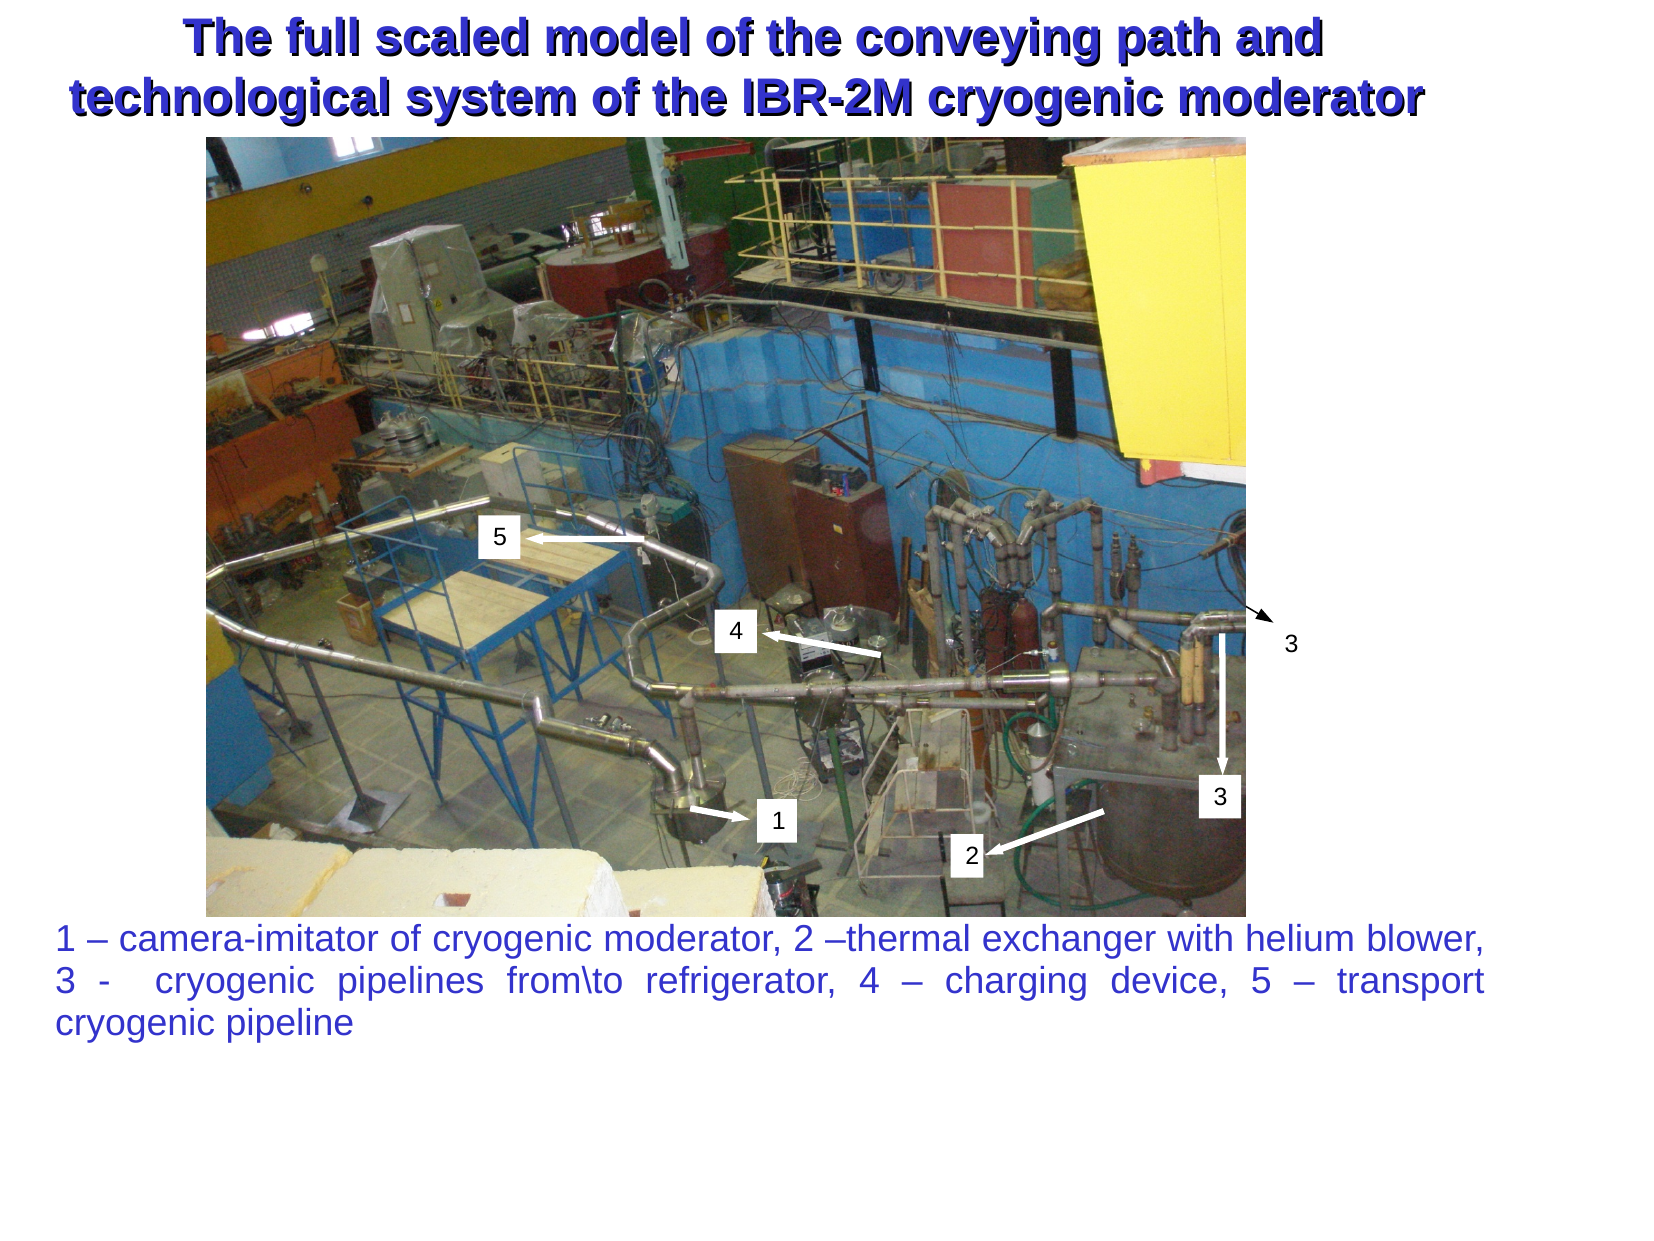

# The full scaled model of the conveying path and technological system of the IBR-2M cryogenic moderator
5
4
3
2
1
5
4
3
1
2
1 – camera-imitator of cryogenic moderator, 2 –thermal exchanger with helium blower, 3 - cryogenic pipelines from\to refrigerator, 4 – charging device, 5 – transport cryogenic pipeline